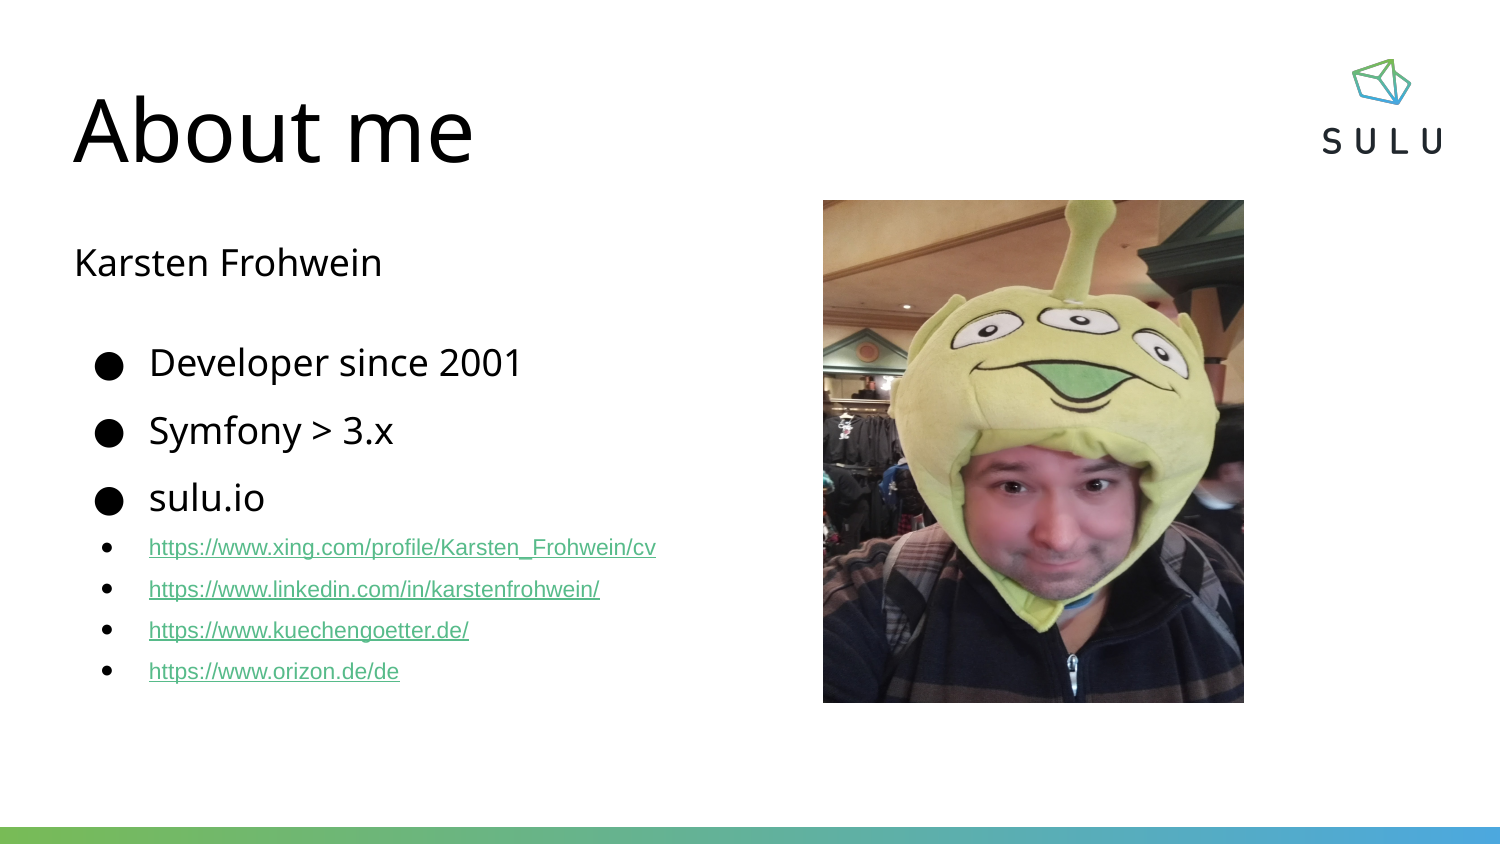

# About me
Karsten Frohwein
Developer since 2001
Symfony > 3.x
sulu.io
https://www.xing.com/profile/Karsten_Frohwein/cv
https://www.linkedin.com/in/karstenfrohwein/
https://www.kuechengoetter.de/
https://www.orizon.de/de